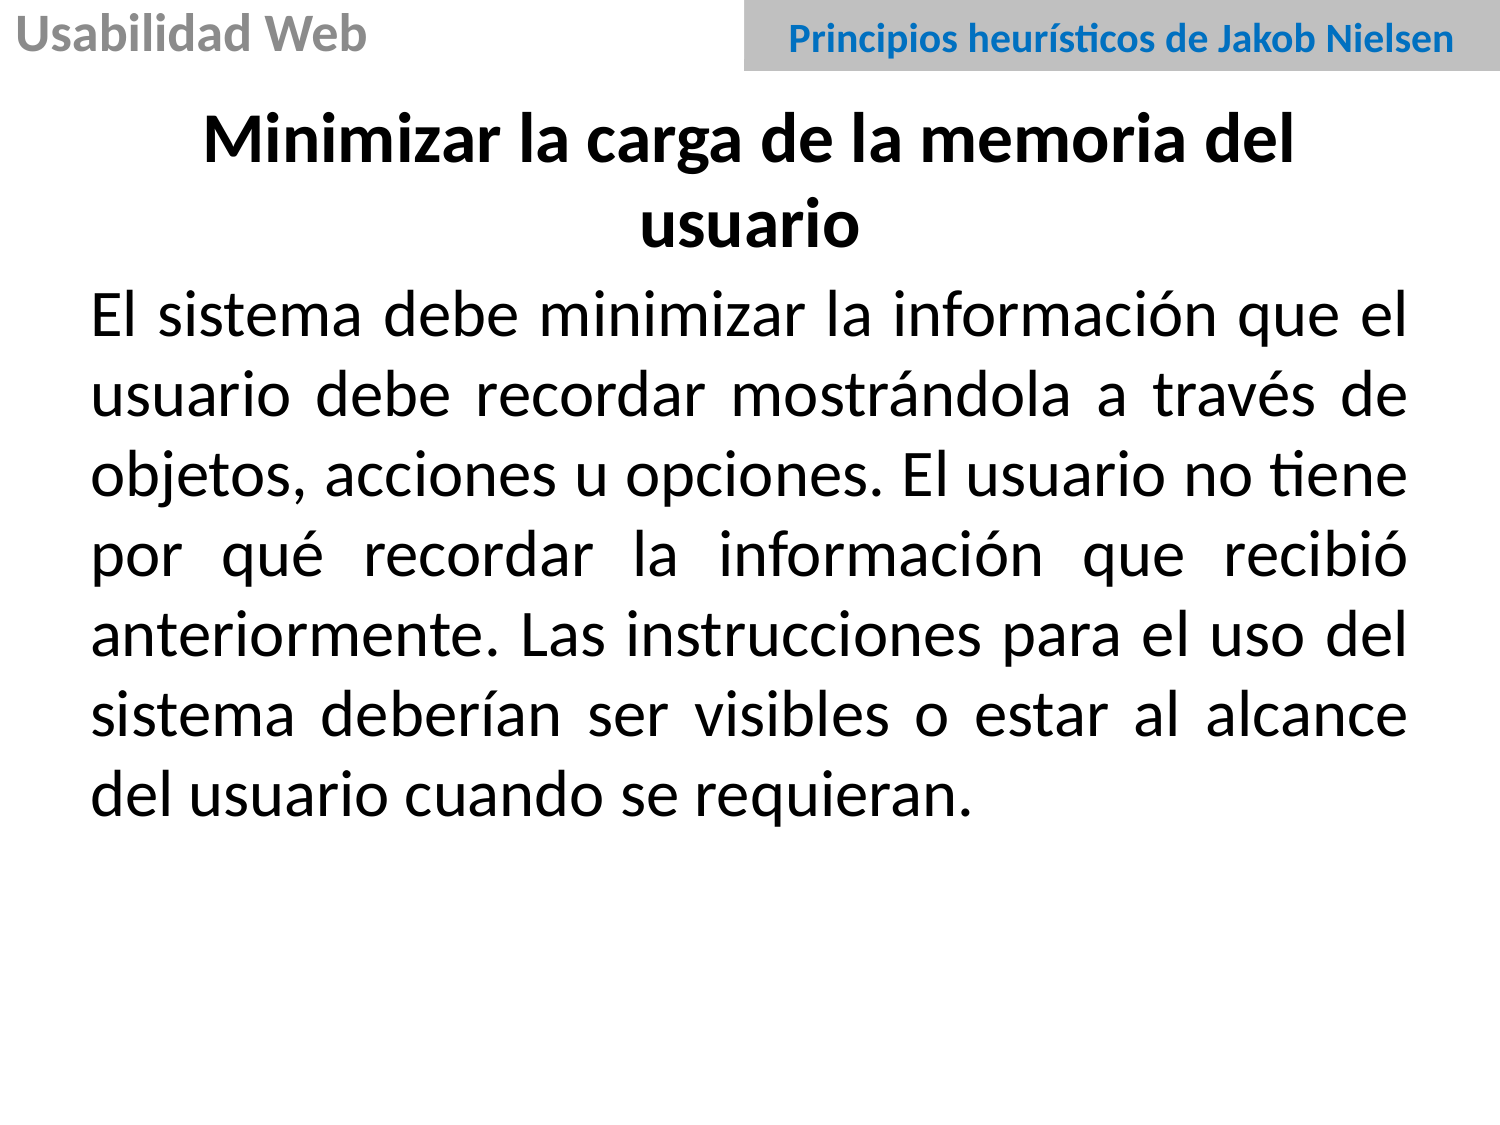

Usabilidad Web
Principios heurísticos de Jakob Nielsen
# Minimizar la carga de la memoria del usuario
El sistema debe minimizar la información que el usuario debe recordar mostrándola a través de objetos, acciones u opciones. El usuario no tiene por qué recordar la información que recibió anteriormente. Las instrucciones para el uso del sistema deberían ser visibles o estar al alcance del usuario cuando se requieran.